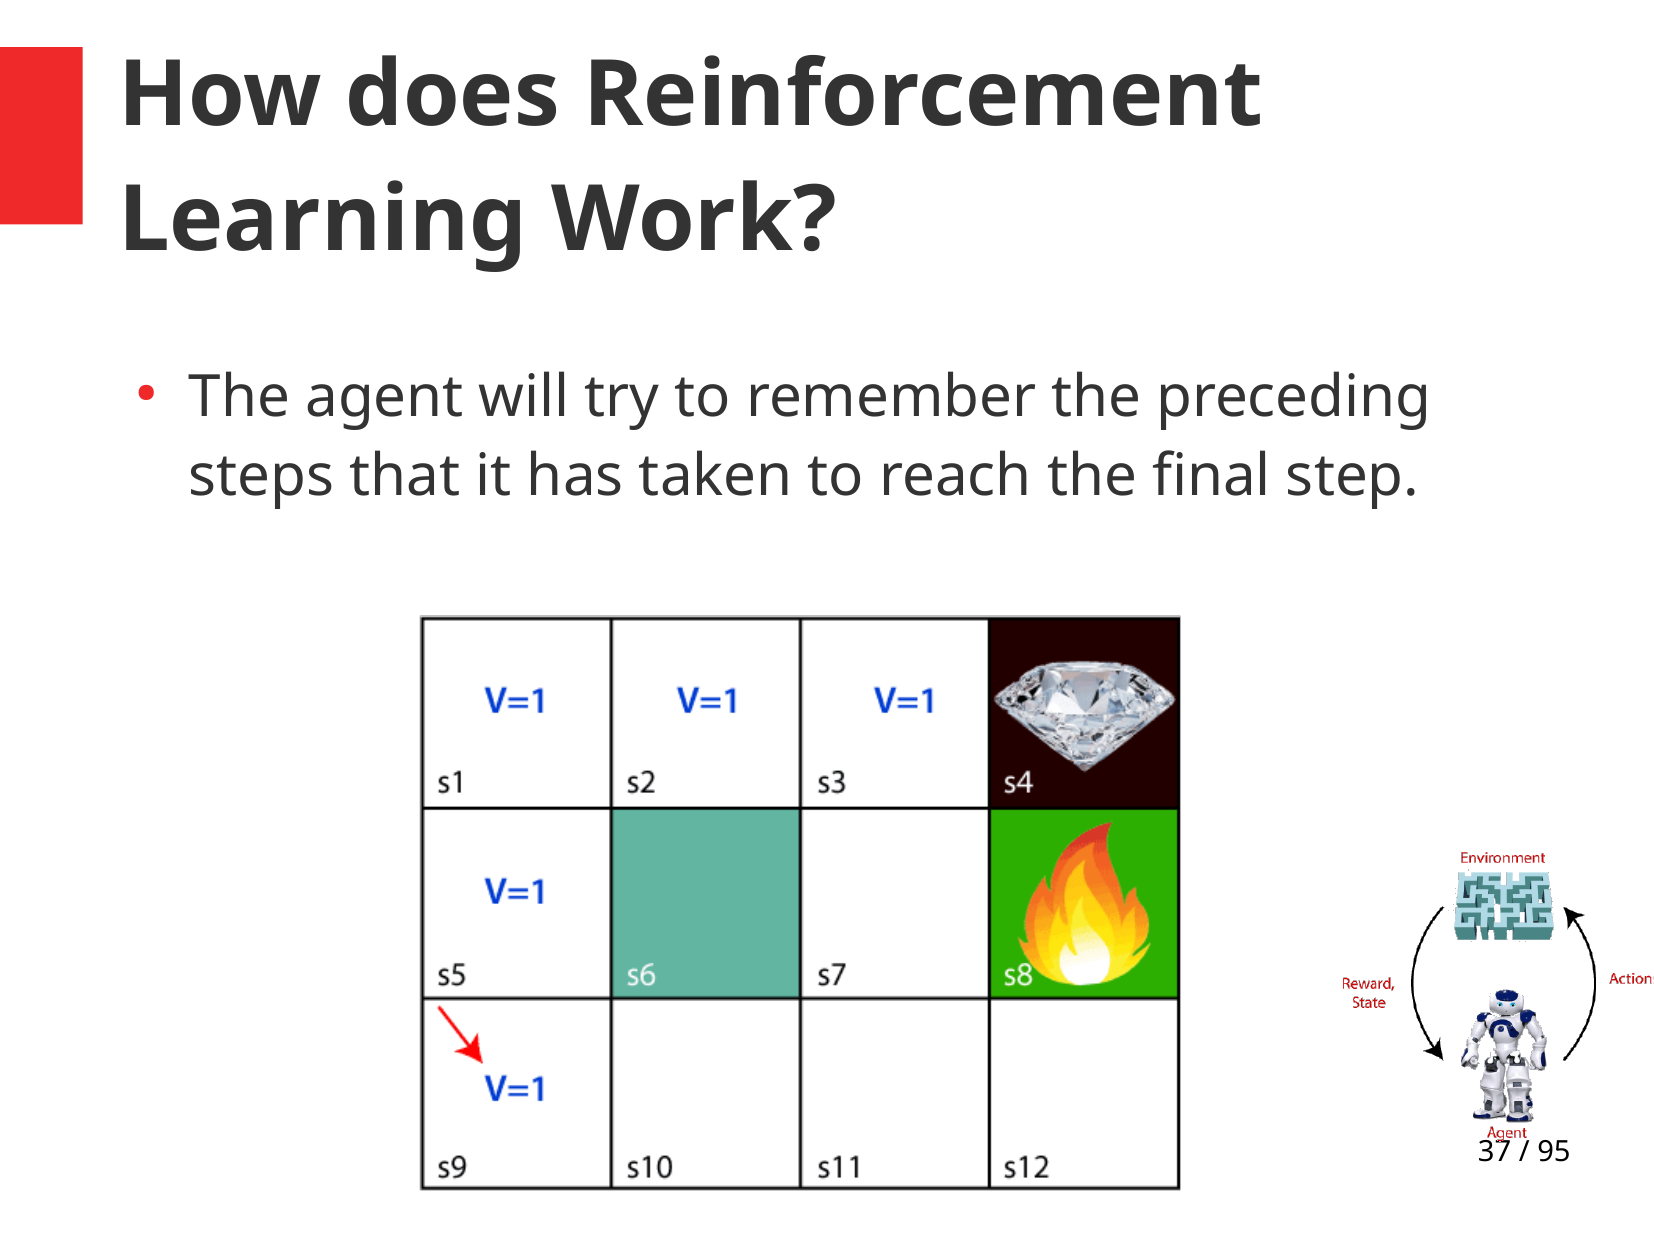

# How does Reinforcement Learning Work?
The agent will try to remember the preceding steps that it has taken to reach the final step.
37